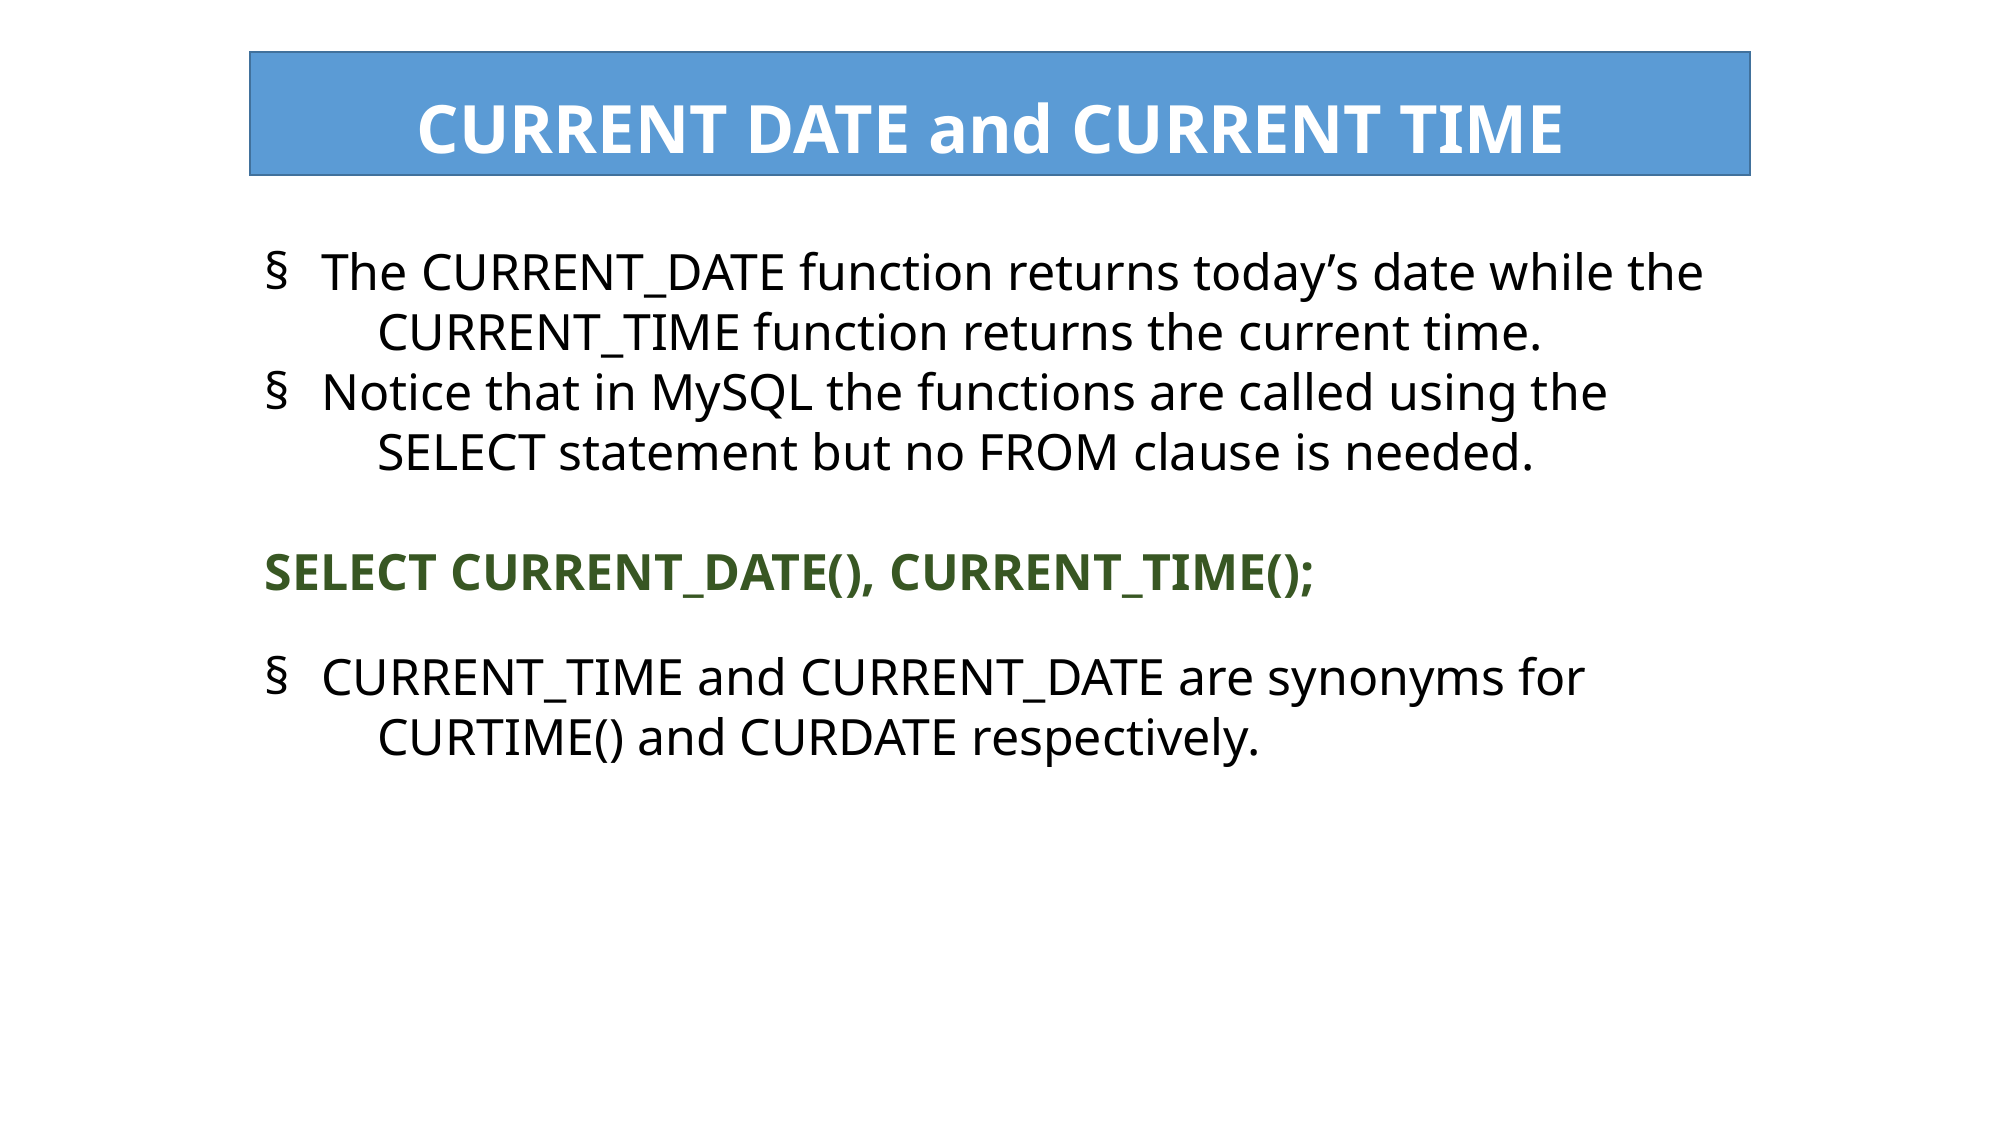

# CURRENT DATE and CURRENT TIME
The CURRENT_DATE function returns today’s date while the CURRENT_TIME function returns the current time.
Notice that in MySQL the functions are called using the SELECT statement but no FROM clause is needed.
SELECT CURRENT_DATE(), CURRENT_TIME();
CURRENT_TIME and CURRENT_DATE are synonyms for CURTIME() and CURDATE respectively.